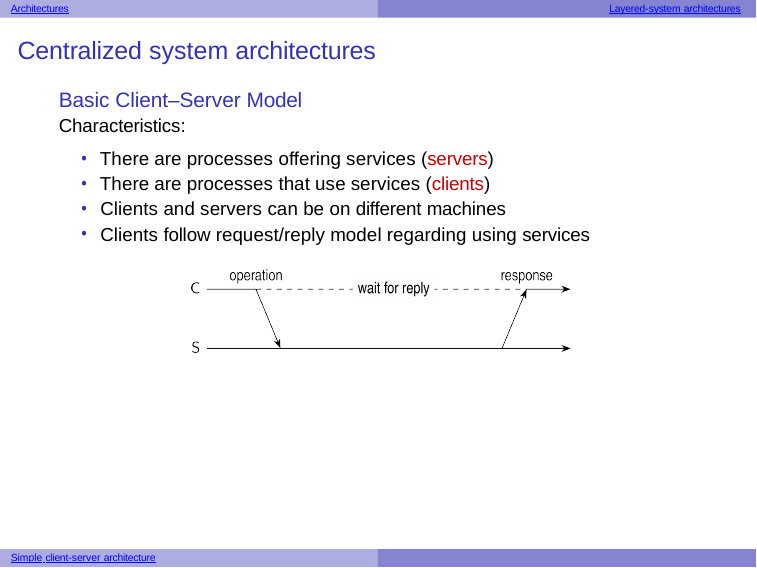

Architectures
Layered-system architectures
Centralized system architectures
Basic Client–Server Model
Characteristics:
There are processes offering services (servers)
There are processes that use services (clients)
Clients and servers can be on different machines
Clients follow request/reply model regarding using services
Simple client-server architecture